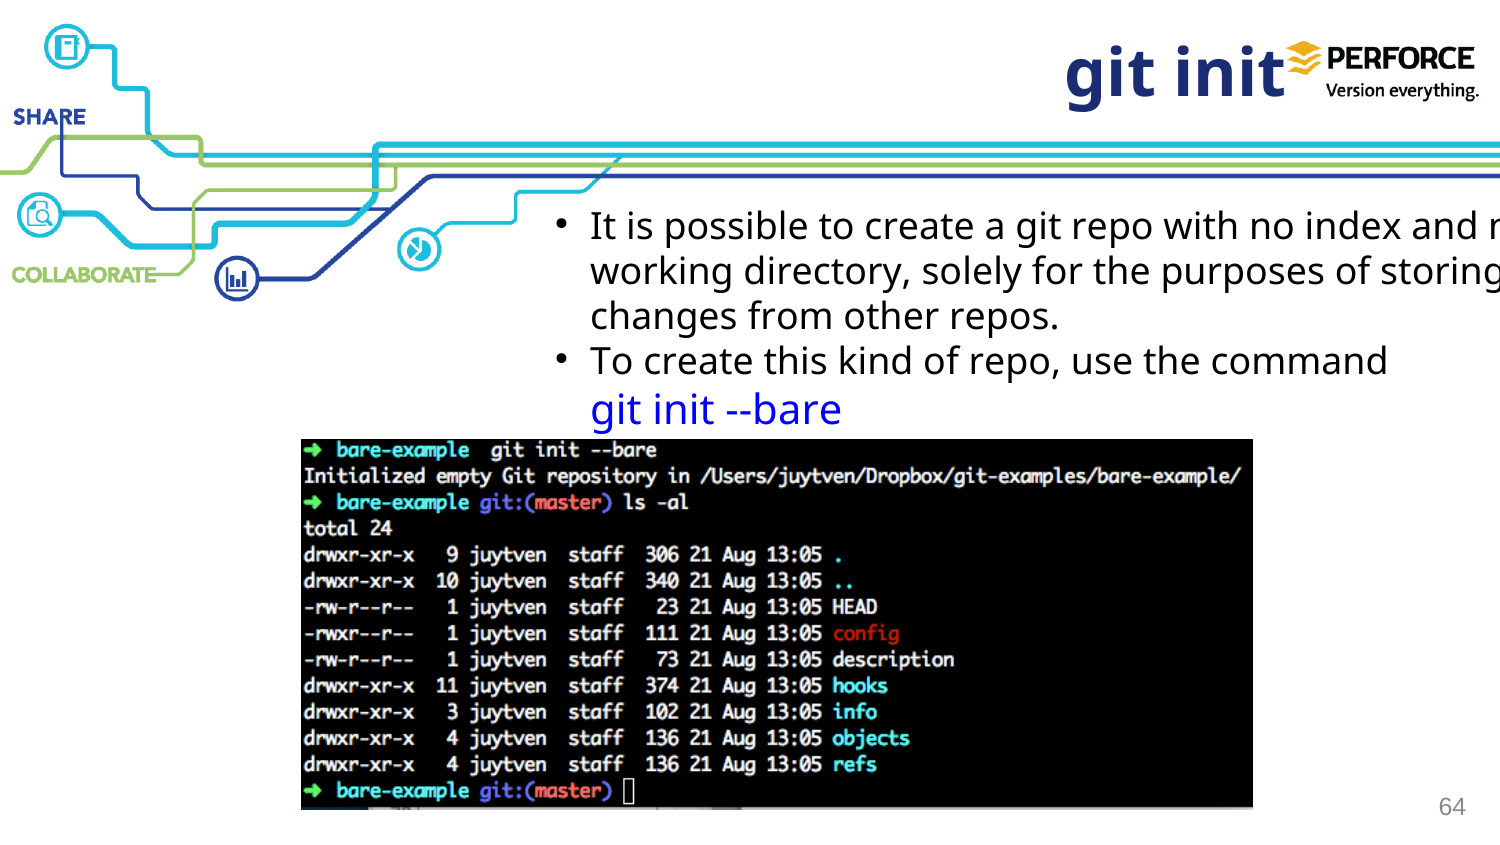

# git init
It is possible to create a git repo with no index and no working directory, solely for the purposes of storing changes from other repos.
To create this kind of repo, use the command
git init --bare